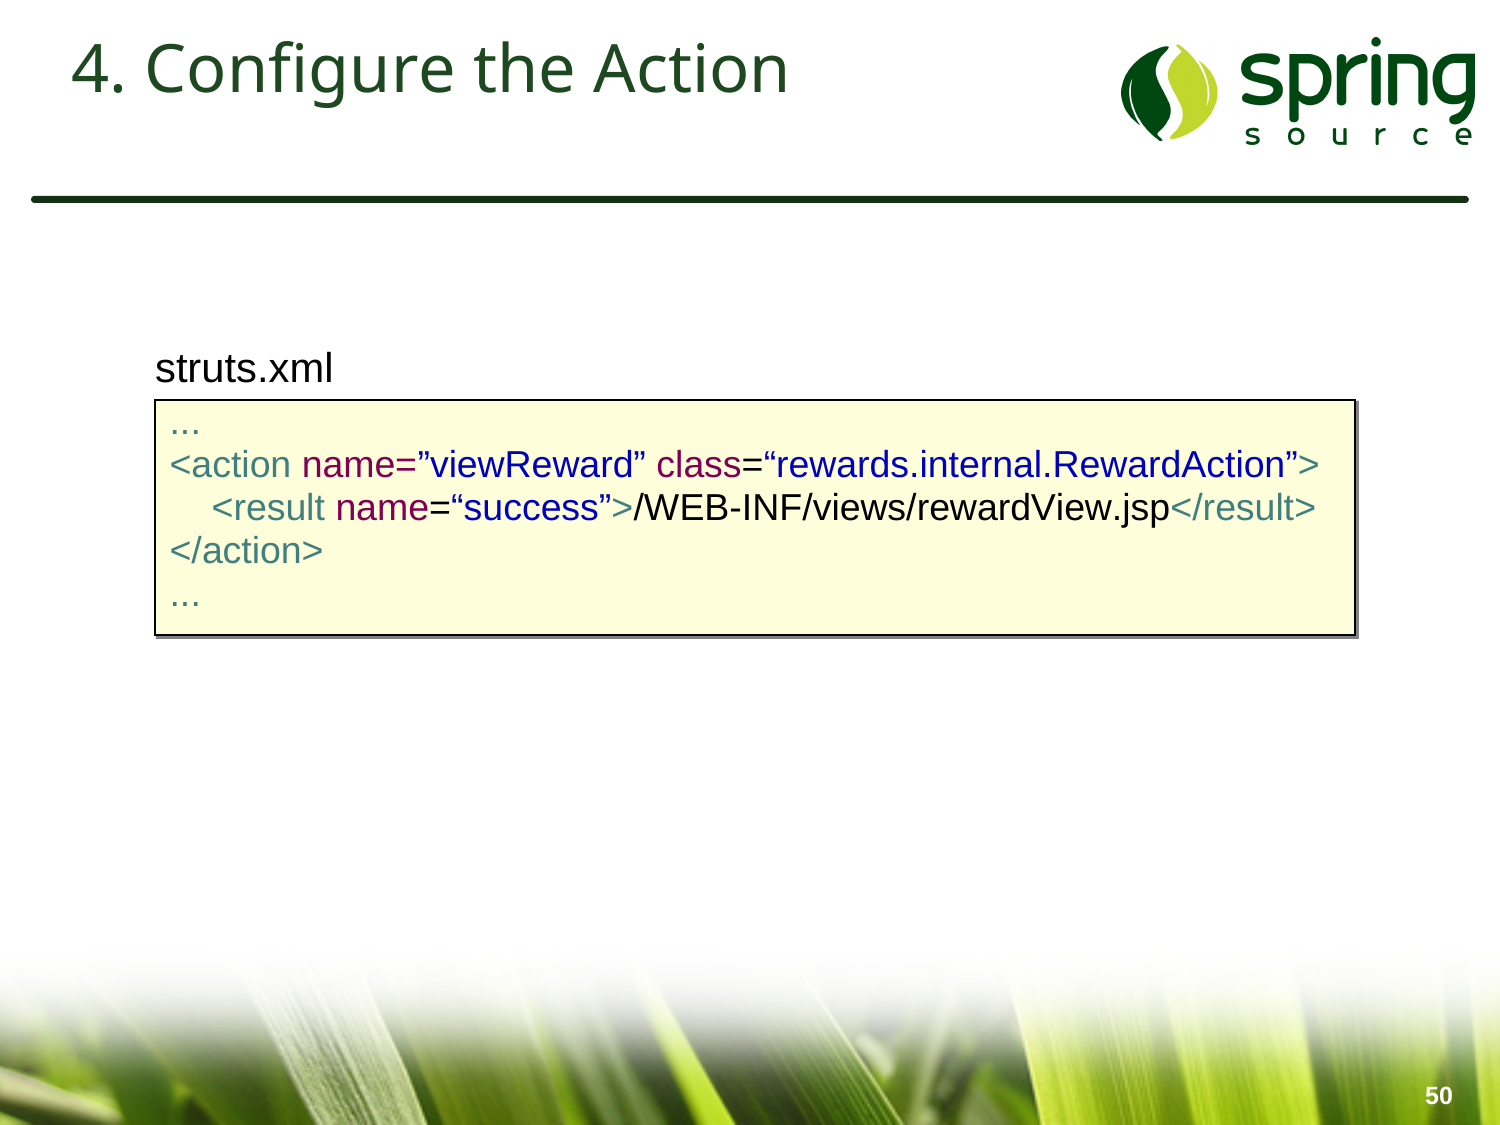

# 4. Configure the Action
struts.xml
...
<action name=”viewReward” class=“rewards.internal.RewardAction”>
 <result name=“success”>/WEB-INF/views/rewardView.jsp</result>
</action>
...